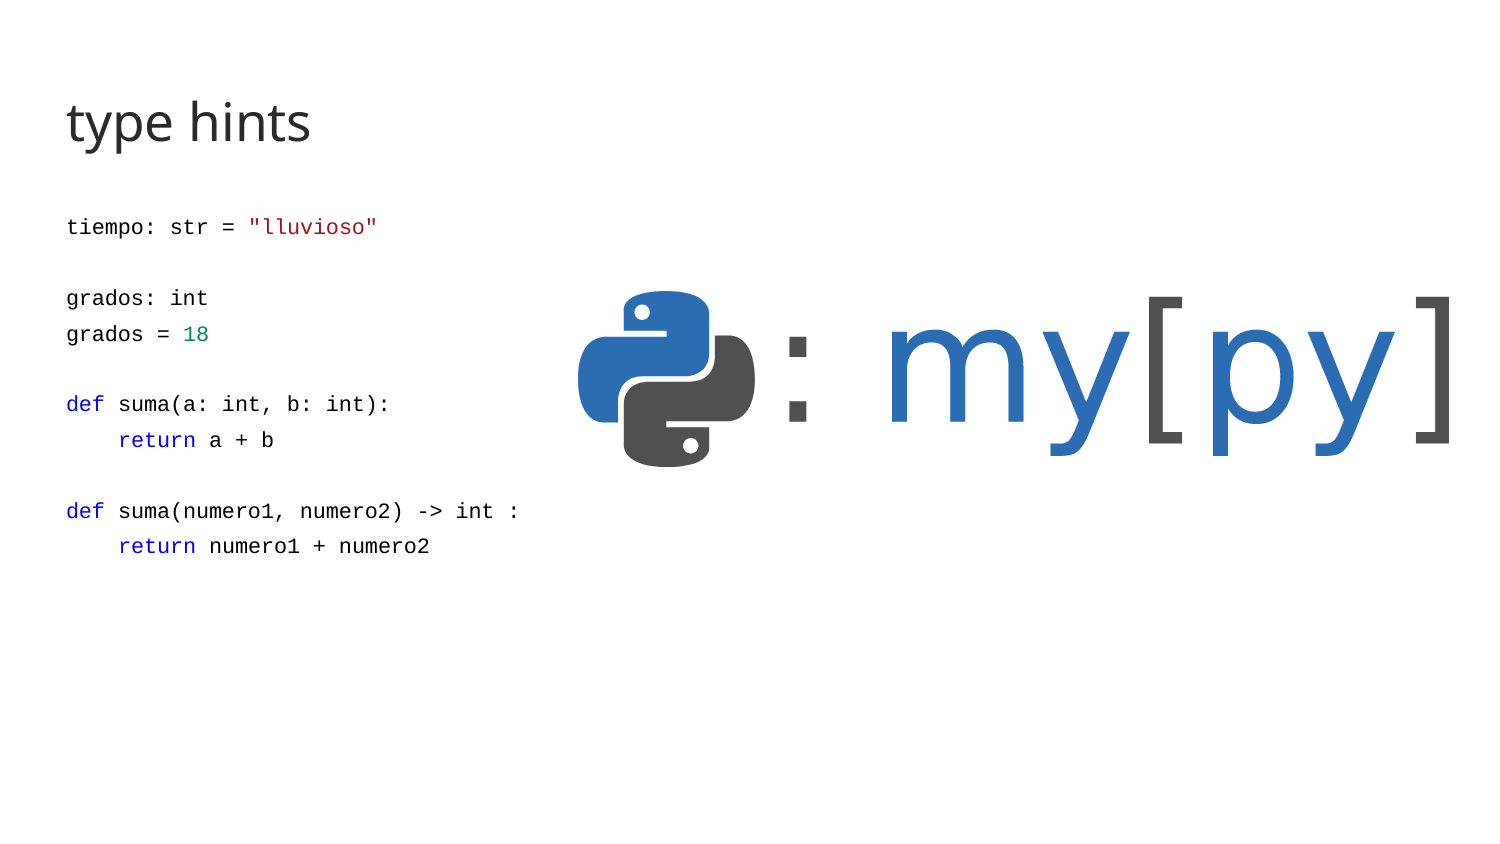

# type hints
tiempo: str = "lluvioso"
grados: int
grados = 18
def suma(a: int, b: int):
 return a + b
def suma(numero1, numero2) -> int :
 return numero1 + numero2